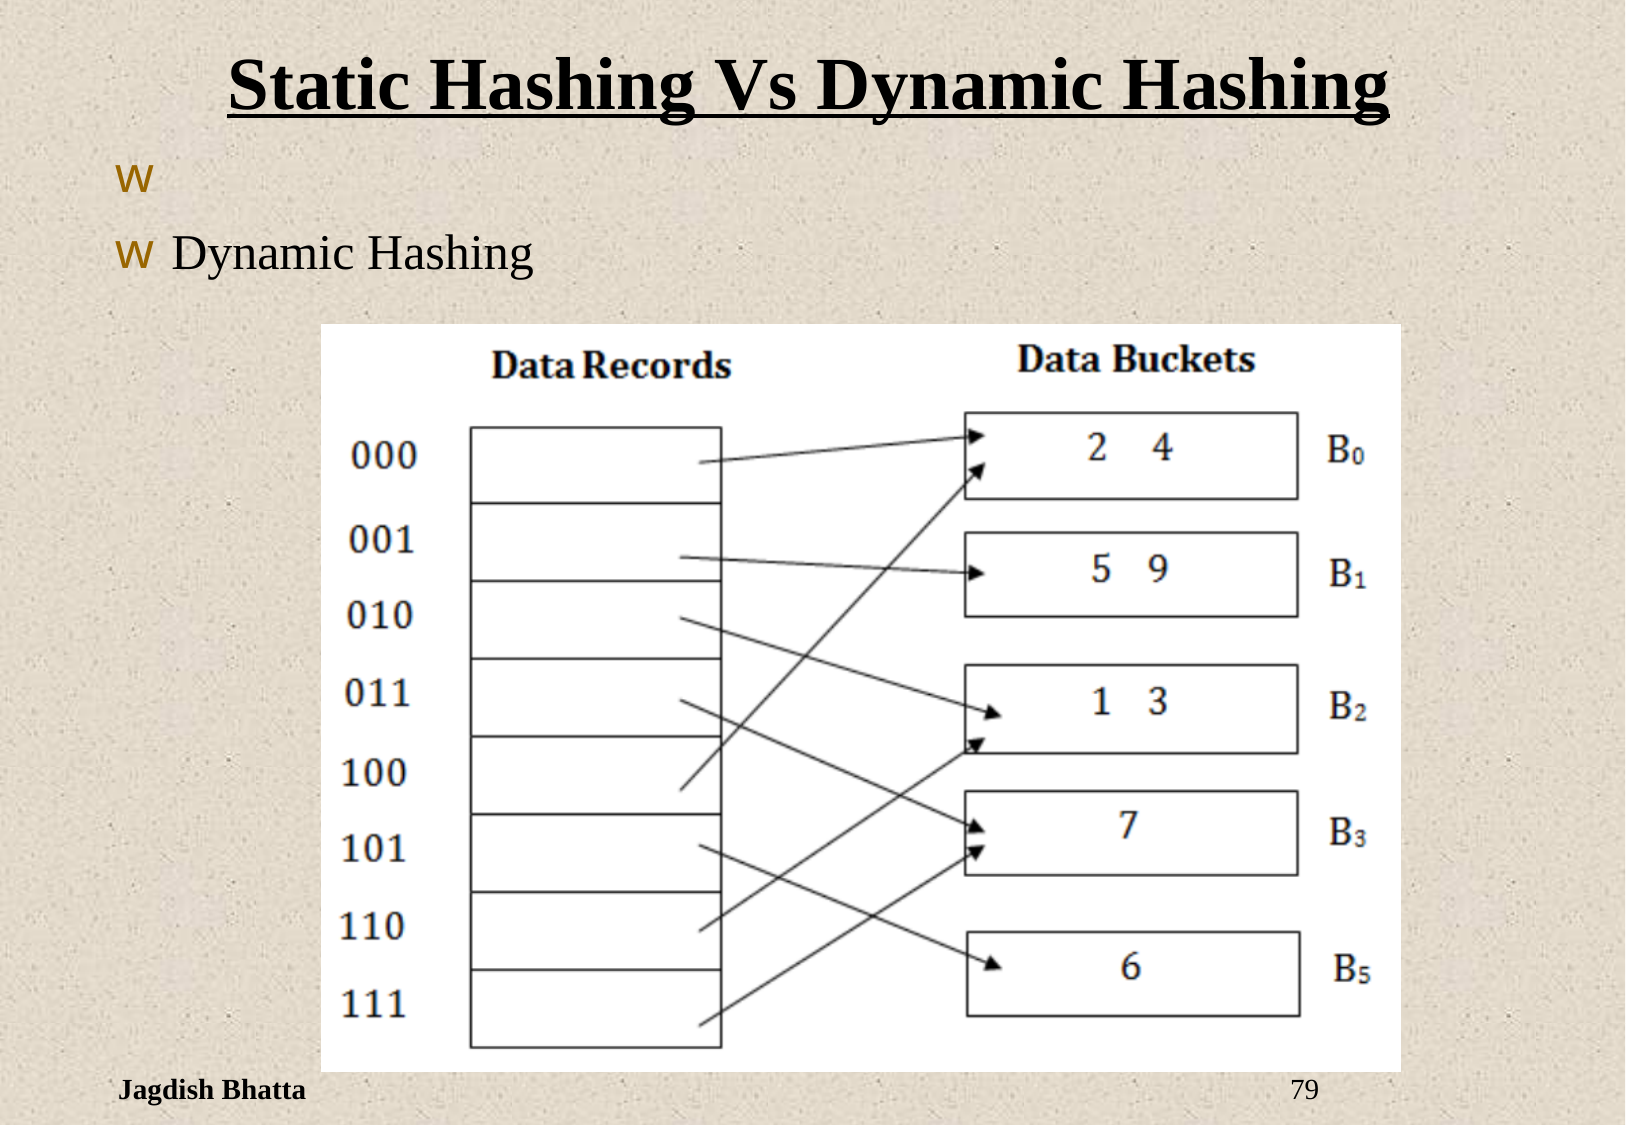

# Static Hashing Vs Dynamic Hashing
Dynamic Hashing
Jagdish Bhatta
78